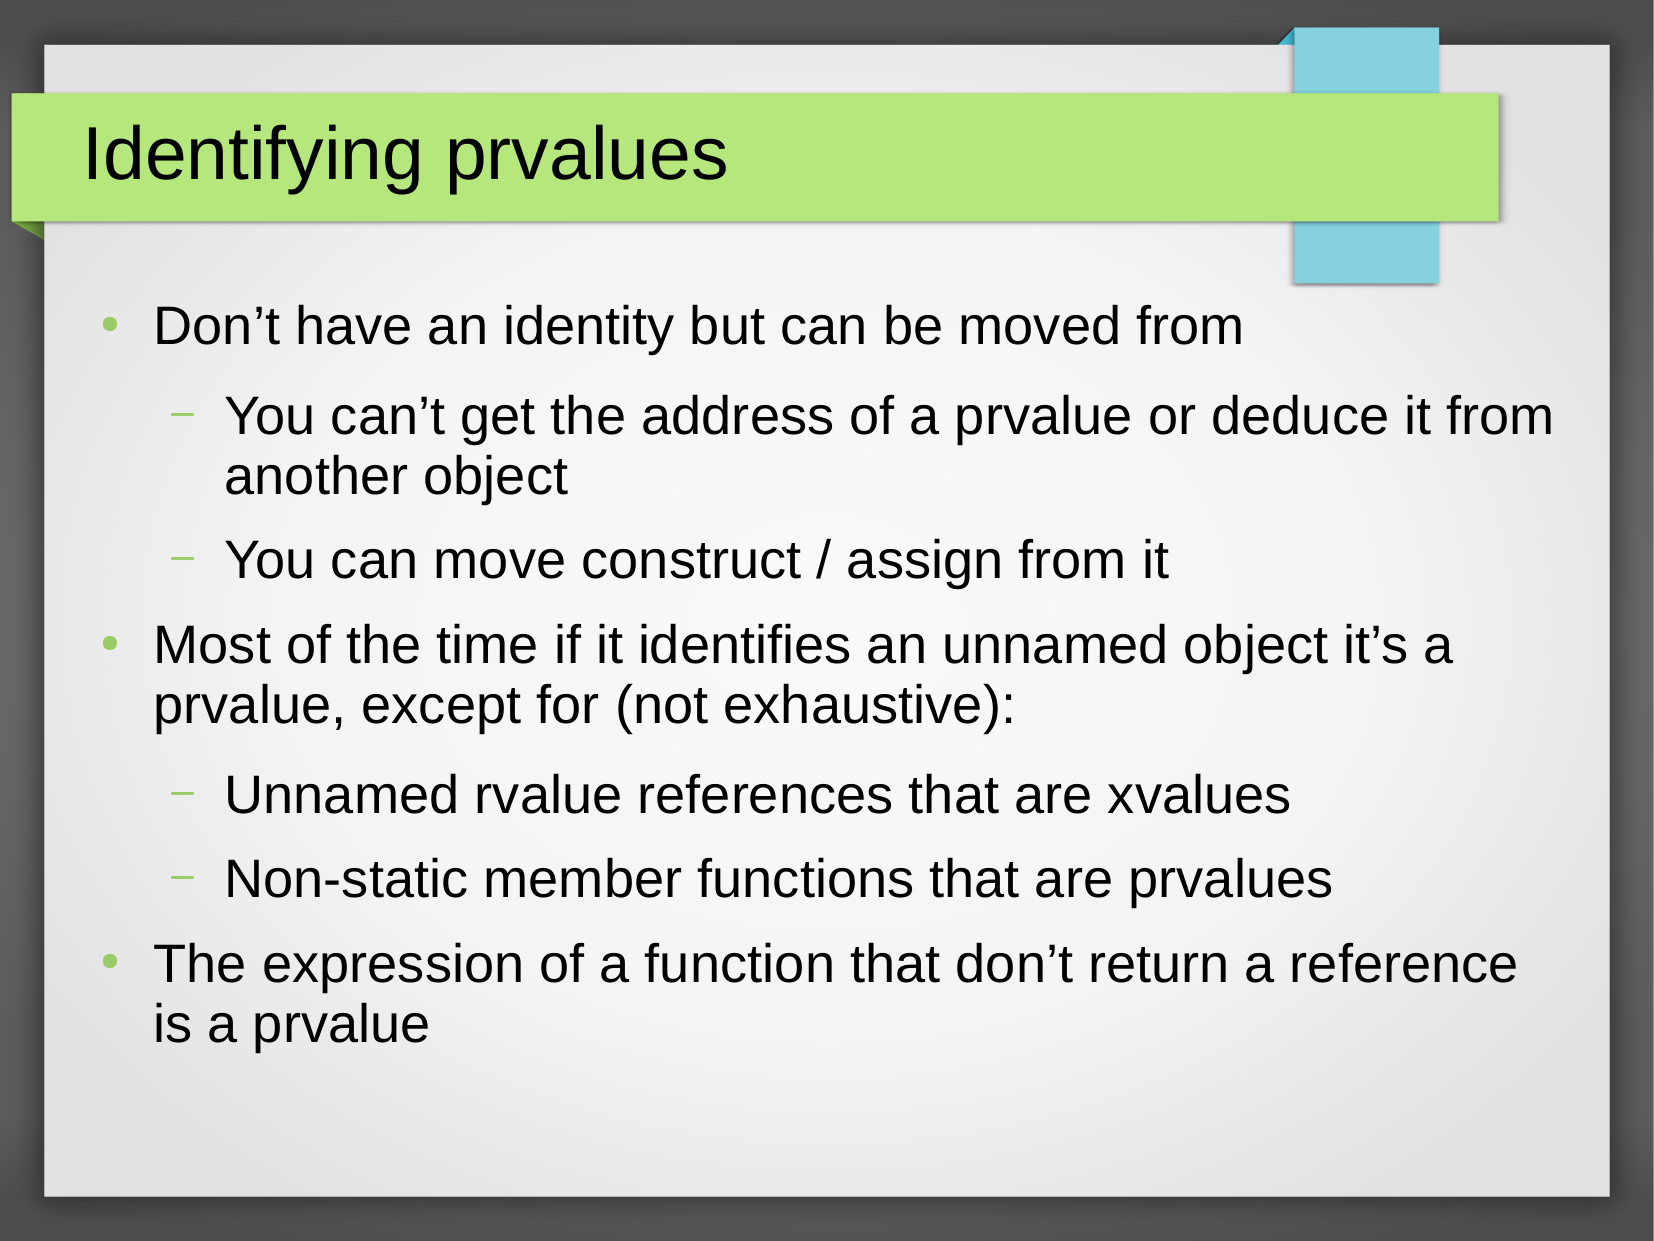

# Identifying prvalues
Don’t have an identity but can be moved from
You can’t get the address of a prvalue or deduce it from another object
You can move construct / assign from it
Most of the time if it identifies an unnamed object it’s a prvalue, except for (not exhaustive):
Unnamed rvalue references that are xvalues
Non-static member functions that are prvalues
The expression of a function that don’t return a reference is a prvalue